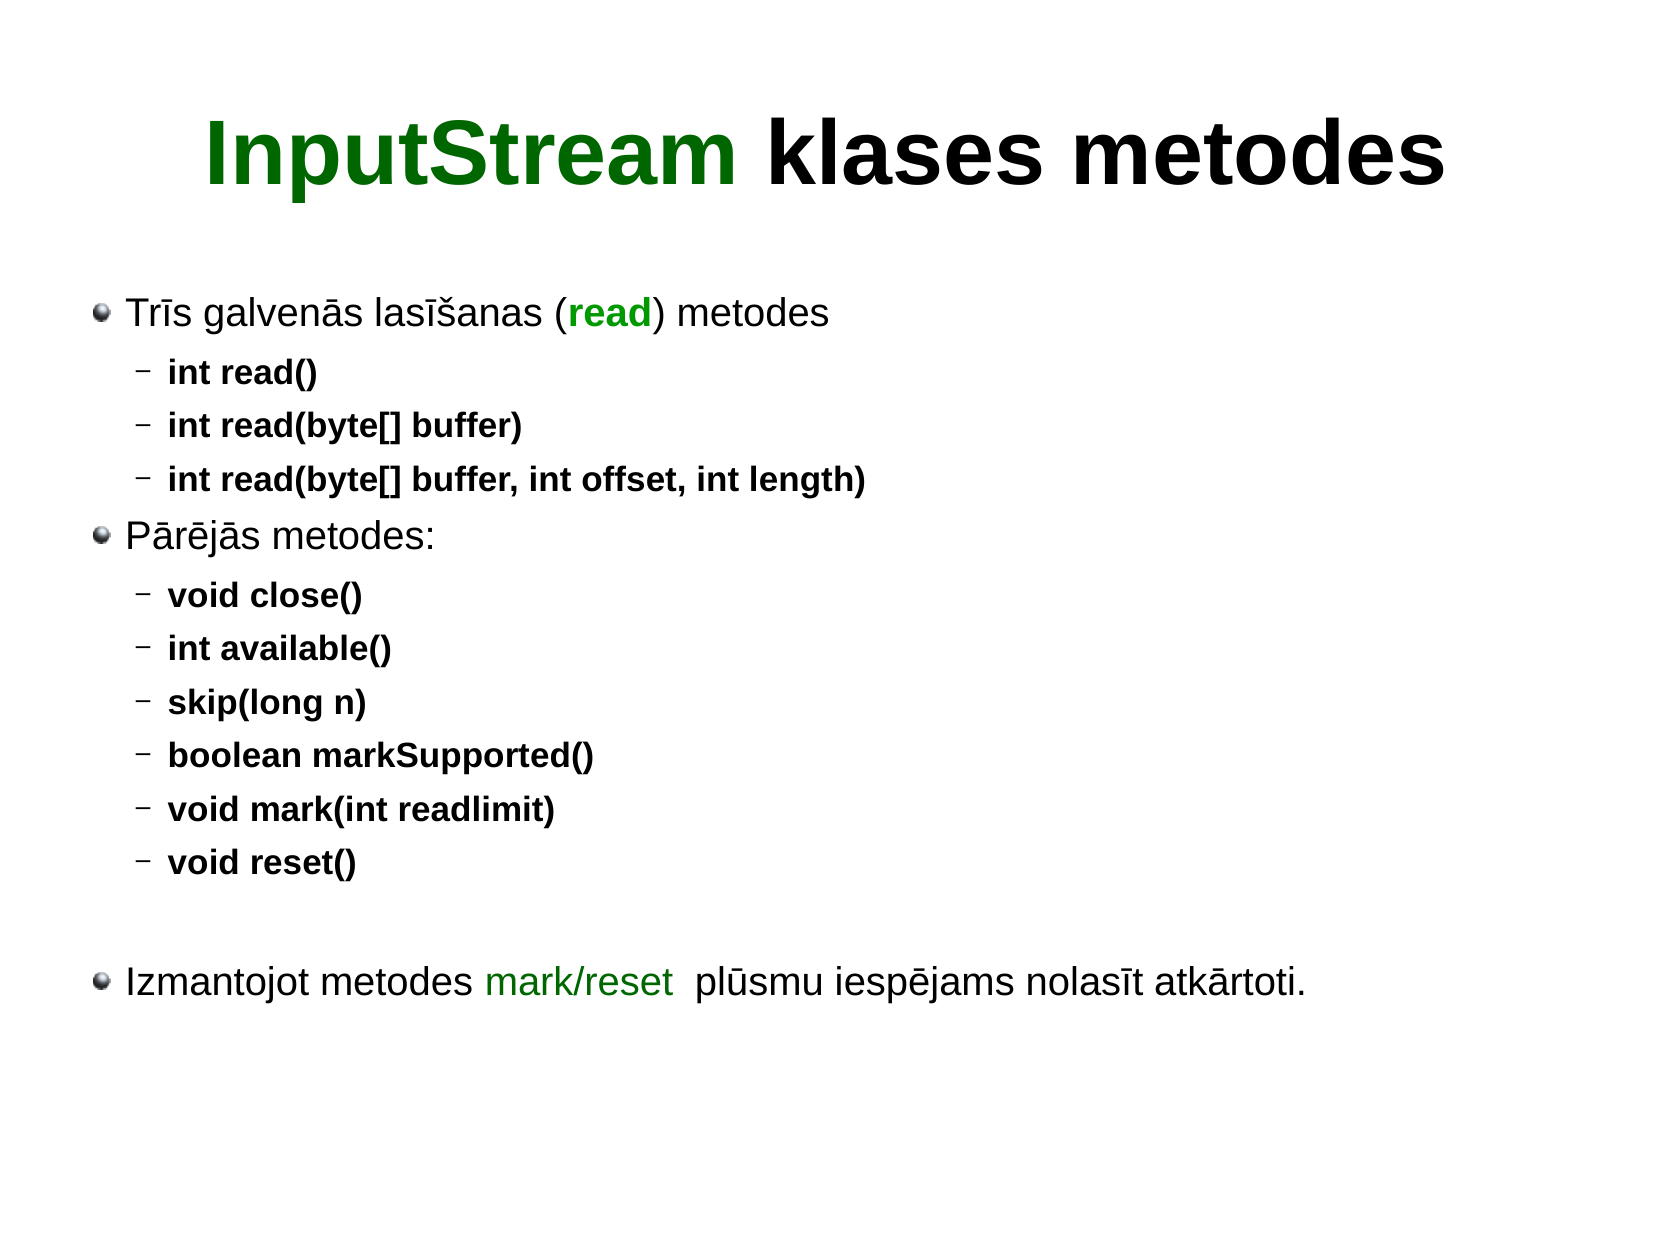

# InputStream klases metodes
Trīs galvenās lasīšanas (read) metodes
int read()
int read(byte[] buffer)
int read(byte[] buffer, int offset, int length)
Pārējās metodes:
void close()
int available()
skip(long n)
boolean markSupported()
void mark(int readlimit)
void reset()
Izmantojot metodes mark/reset plūsmu iespējams nolasīt atkārtoti.